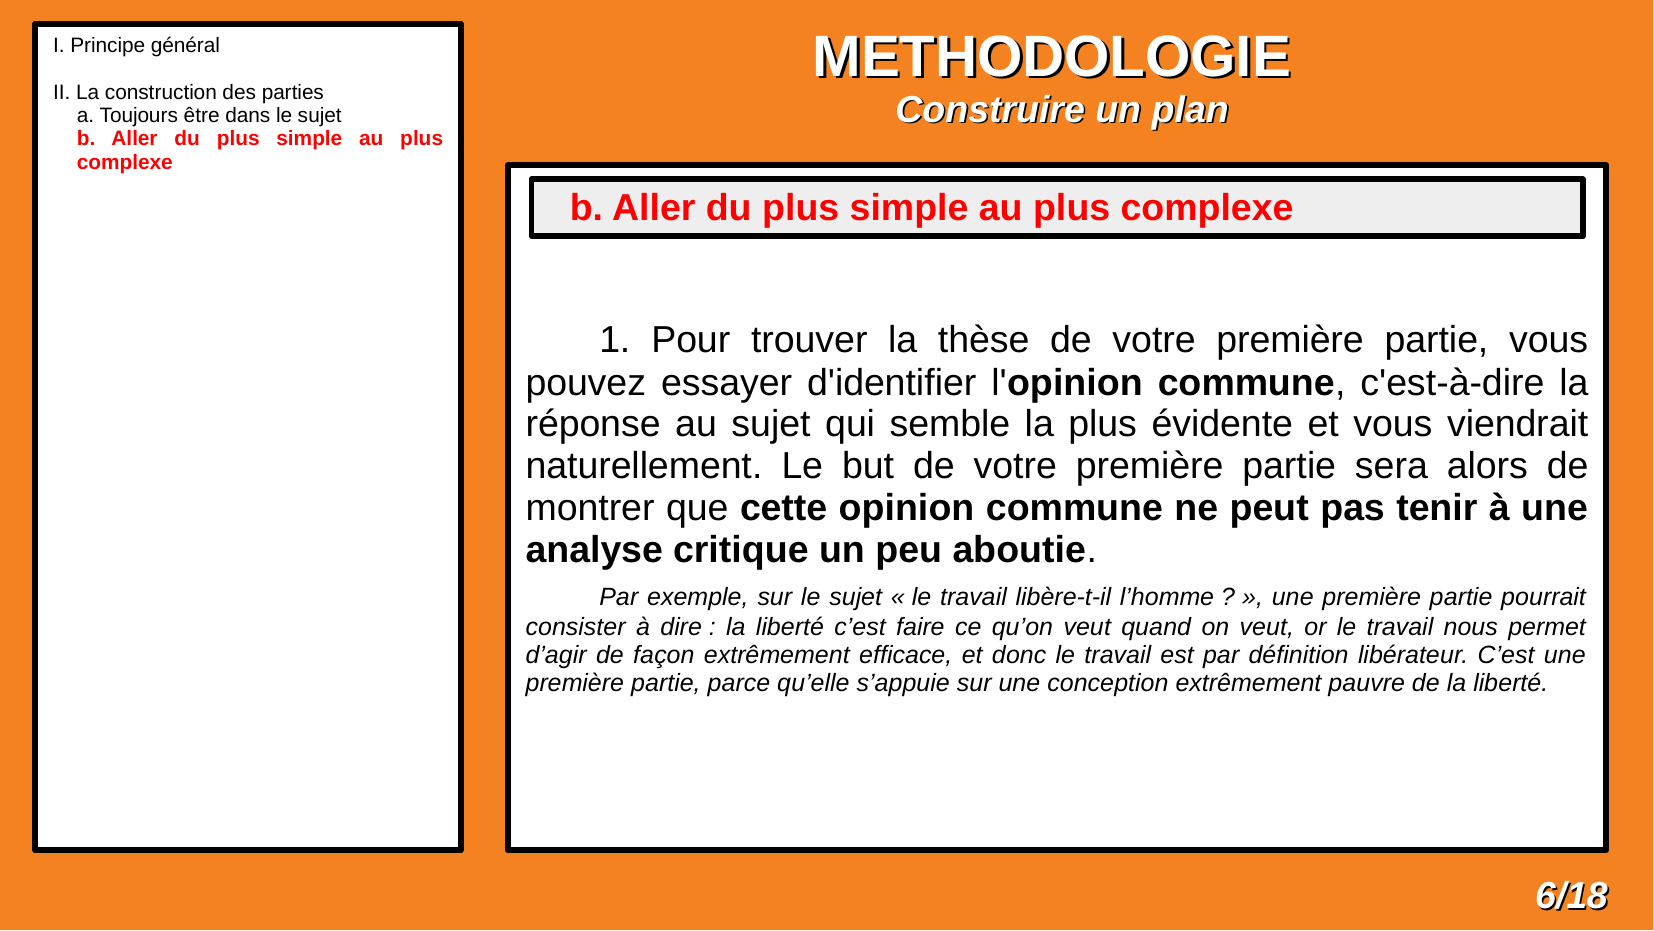

METHODOLOGIE
 Construire un plan
I. Principe général
II. La construction des parties
a. Toujours être dans le sujet
b. Aller du plus simple au plus complexe
	1. Pour trouver la thèse de votre première partie, vous pouvez essayer d'identifier l'opinion commune, c'est-à-dire la réponse au sujet qui semble la plus évidente et vous viendrait naturellement. Le but de votre première partie sera alors de montrer que cette opinion commune ne peut pas tenir à une analyse critique un peu aboutie.
	Par exemple, sur le sujet « le travail libère-t-il l’homme ? », une première partie pourrait consister à dire : la liberté c’est faire ce qu’on veut quand on veut, or le travail nous permet d’agir de façon extrêmement efficace, et donc le travail est par définition libérateur. C’est une première partie, parce qu’elle s’appuie sur une conception extrêmement pauvre de la liberté.
b. Aller du plus simple au plus complexe